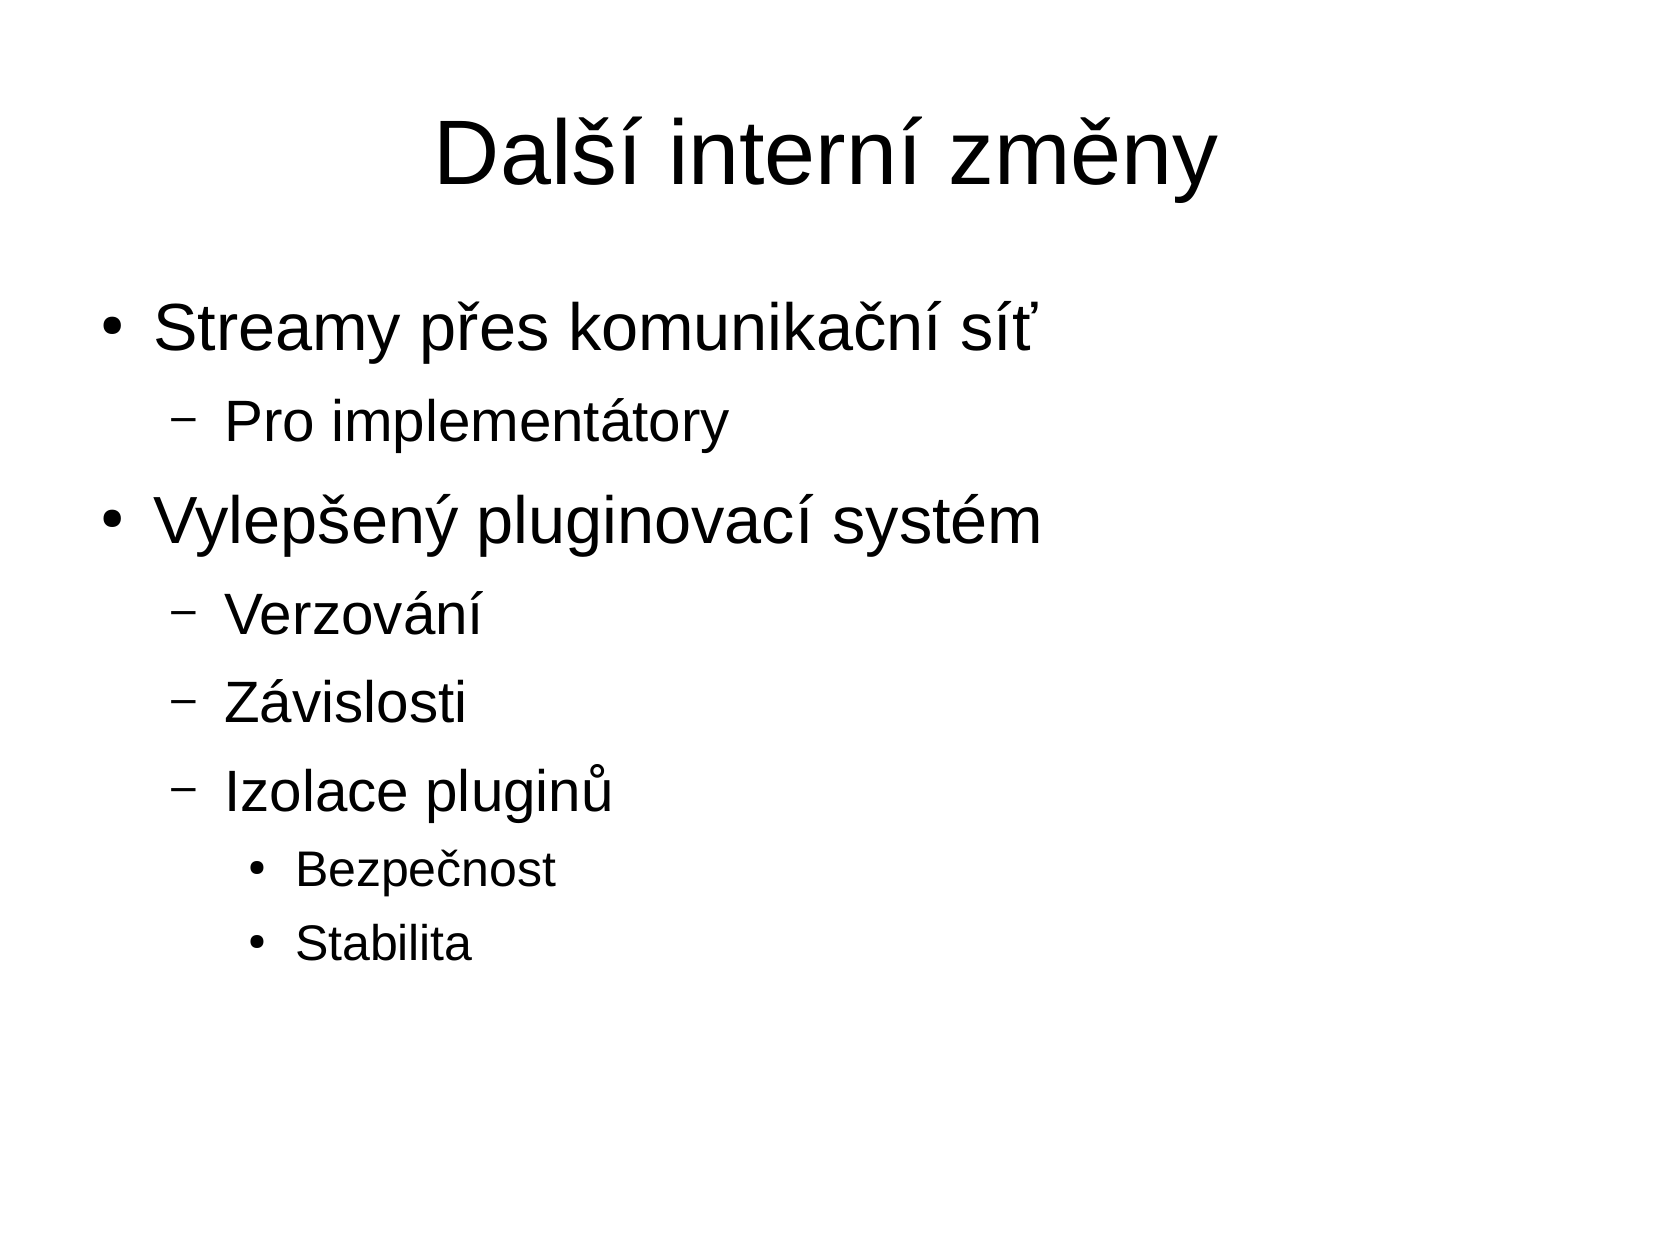

# Další interní změny
Streamy přes komunikační síť
Pro implementátory
Vylepšený pluginovací systém
Verzování
Závislosti
Izolace pluginů
Bezpečnost
Stabilita